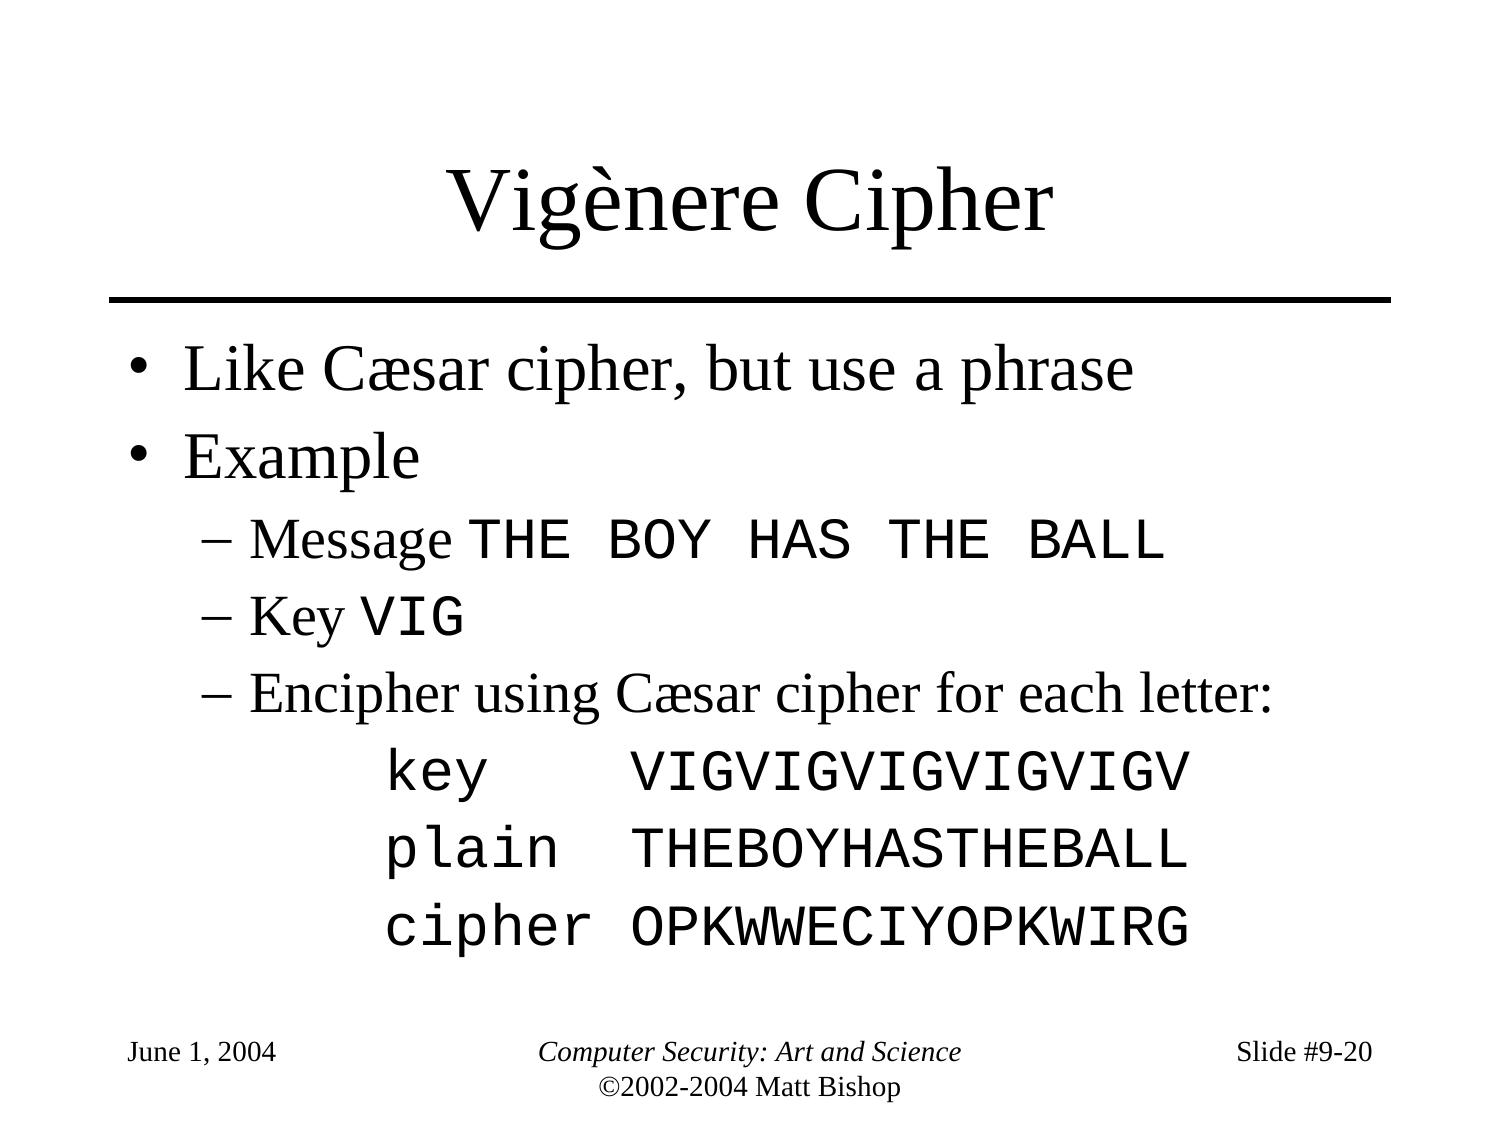

# Vigènere Cipher
Like Cæsar cipher, but use a phrase
Example
Message THE BOY HAS THE BALL
Key VIG
Encipher using Cæsar cipher for each letter:
key VIGVIGVIGVIGVIGV
plain THEBOYHASTHEBALL
cipher OPKWWECIYOPKWIRG
June 1, 2004
Computer Security: Art and Science
20